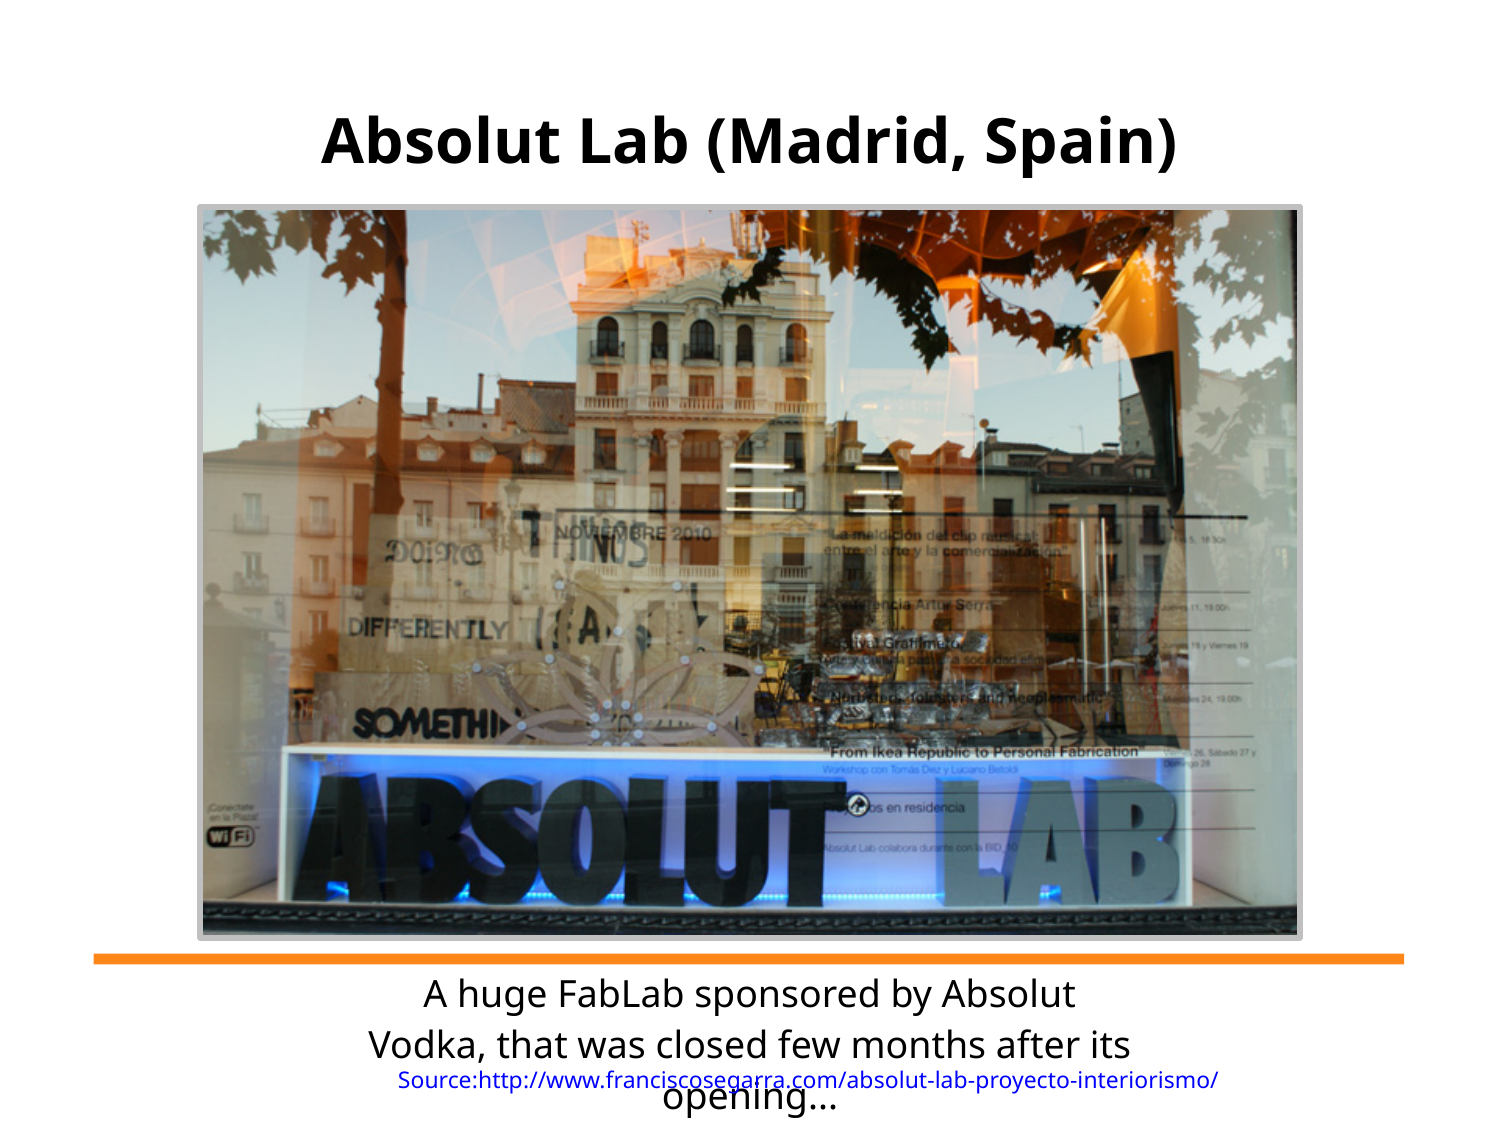

# Absolut Lab (Madrid, Spain)
A huge FabLab sponsored by Absolut Vodka, that was closed few months after its opening...
Source:http://www.franciscosegarra.com/absolut-lab-proyecto-interiorismo/